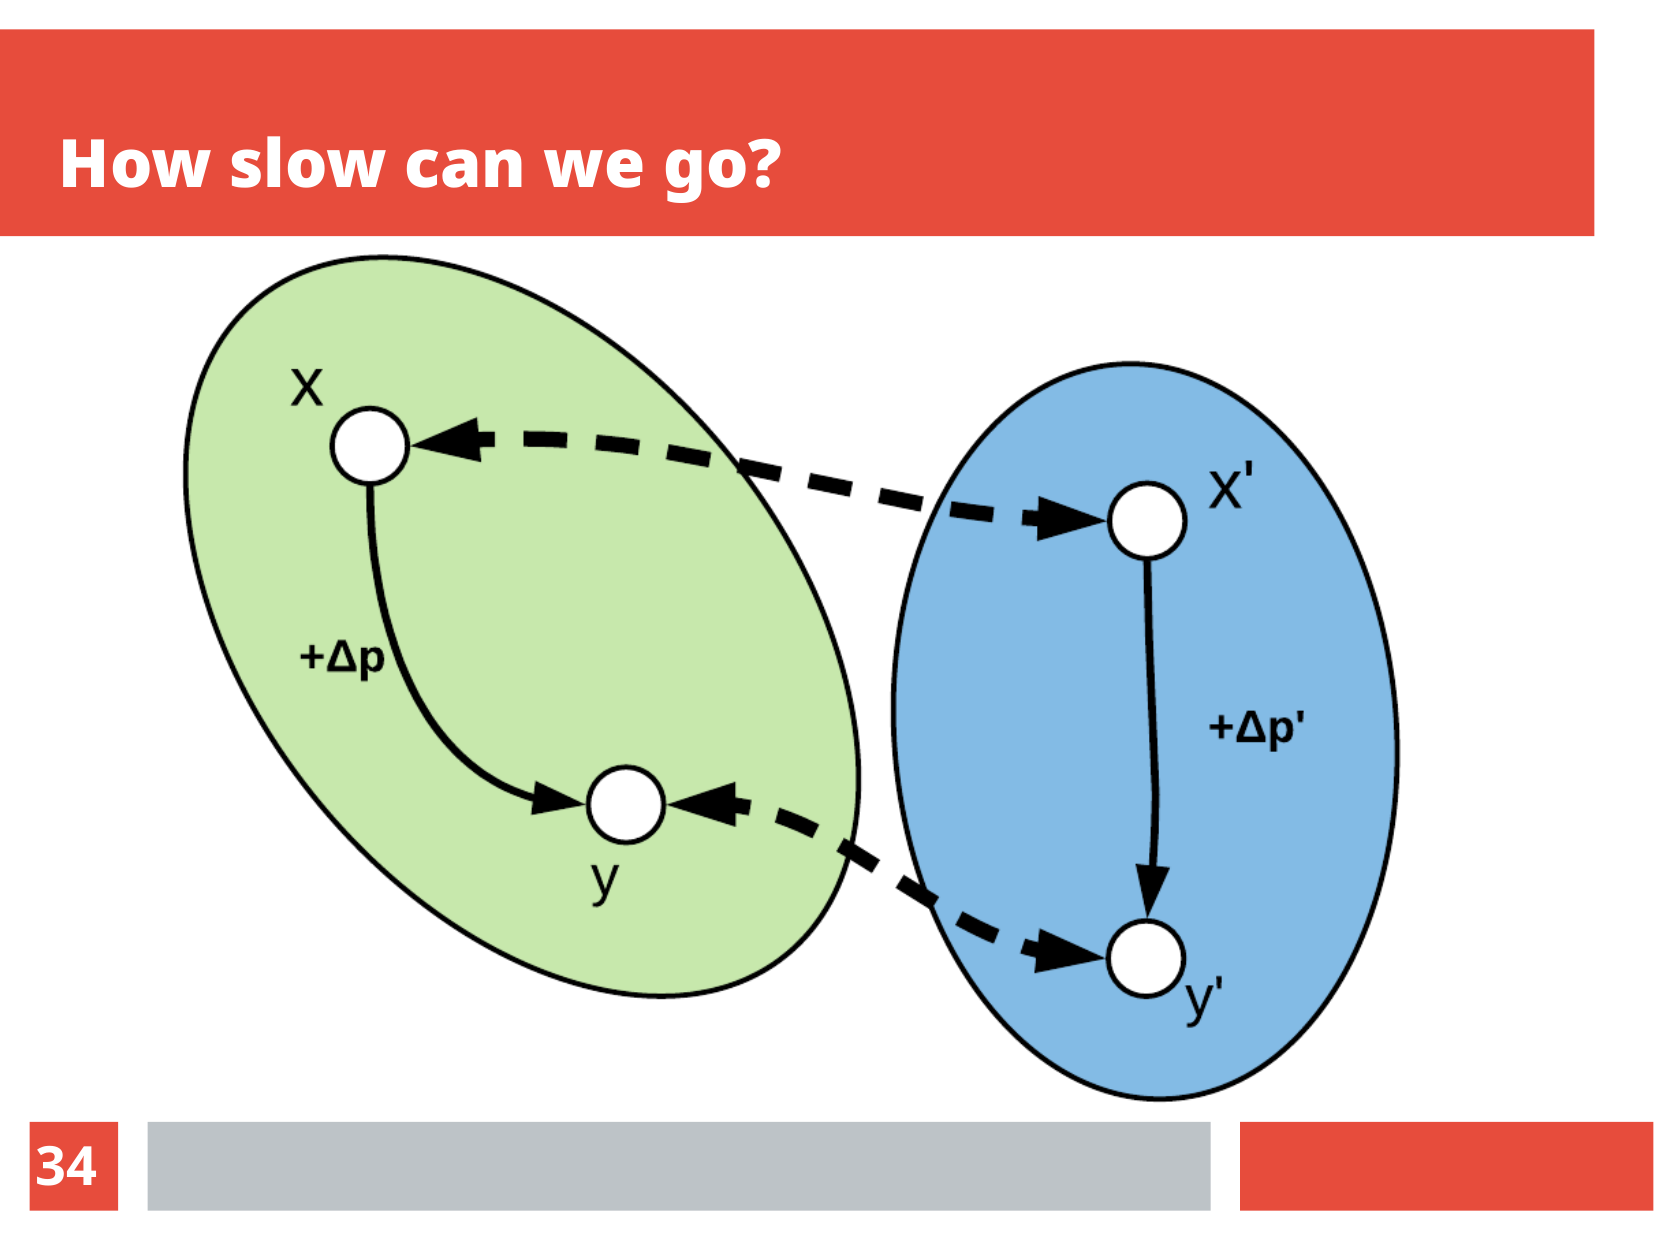

# How slow can we go?
34
103